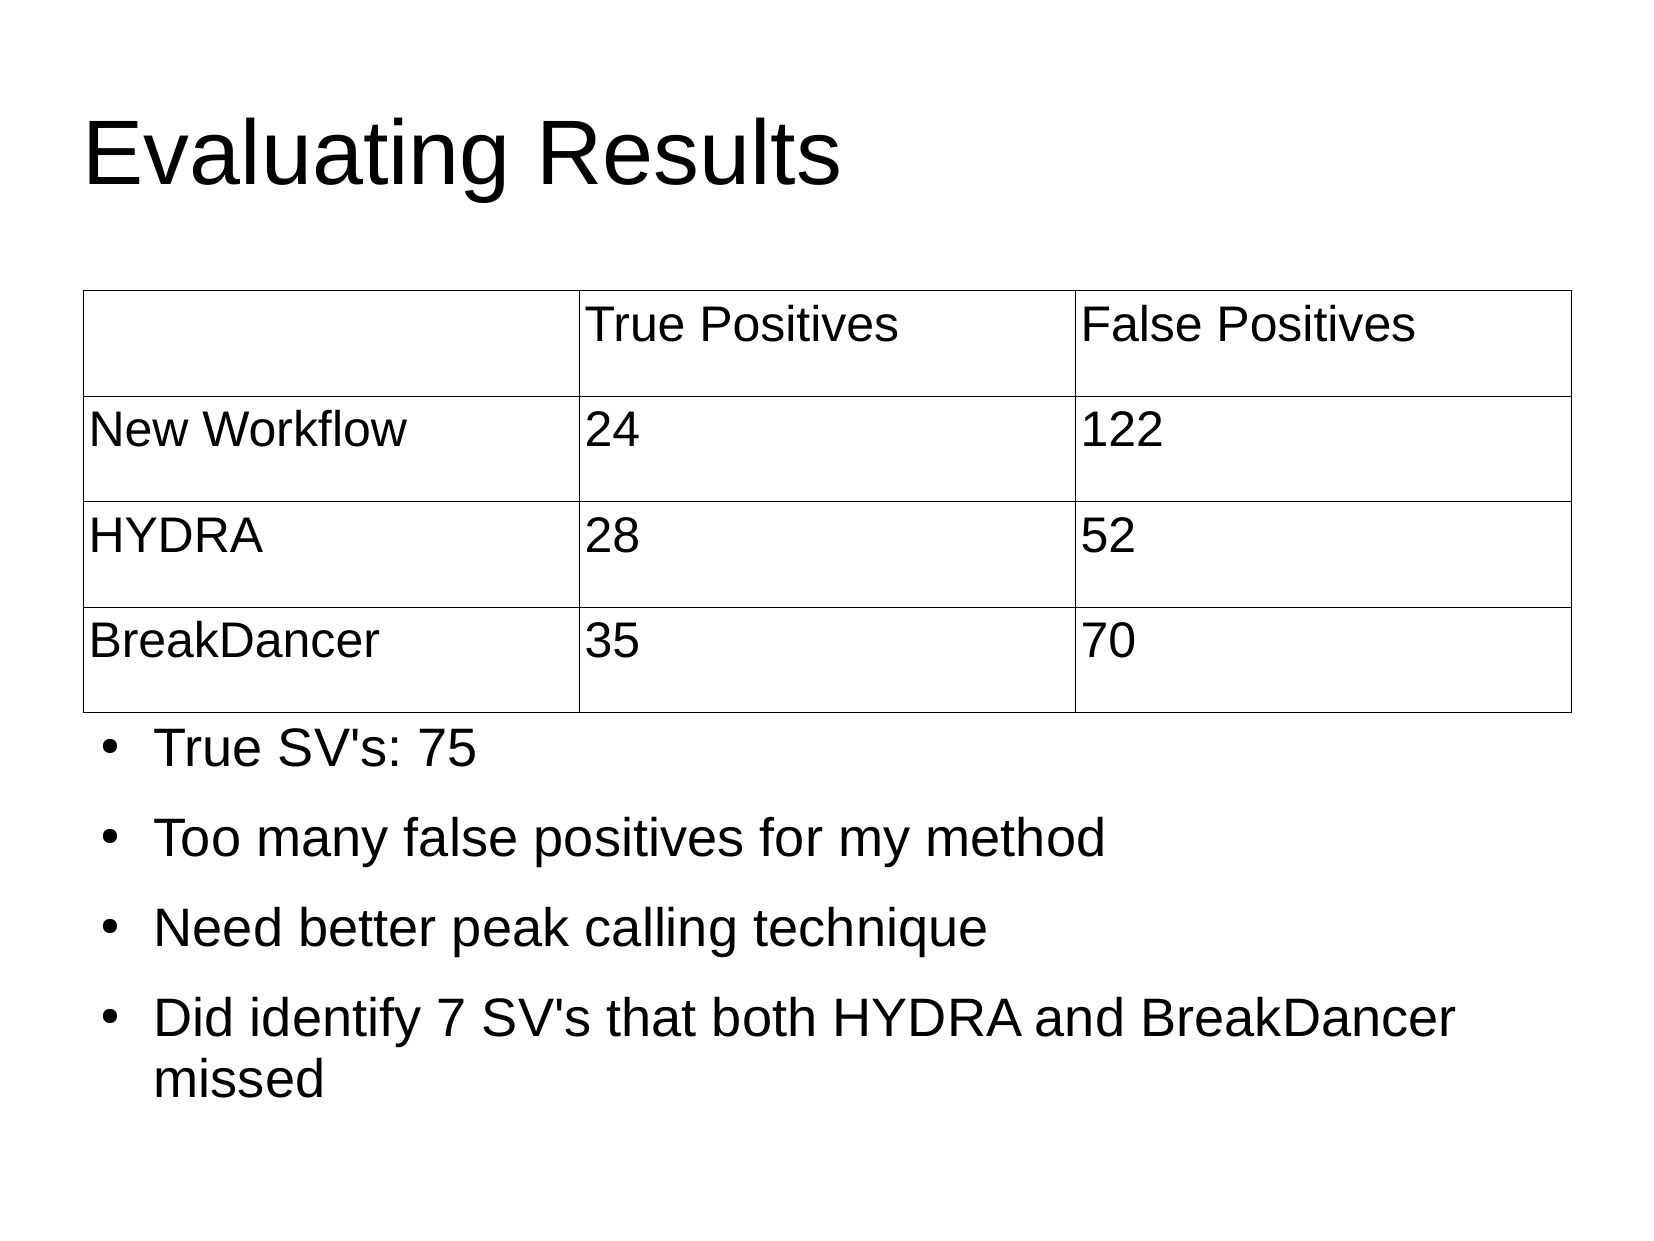

# Evaluating Results
| | True Positives | False Positives |
| --- | --- | --- |
| New Workflow | 24 | 122 |
| HYDRA | 28 | 52 |
| BreakDancer | 35 | 70 |
True SV's: 75
Too many false positives for my method
Need better peak calling technique
Did identify 7 SV's that both HYDRA and BreakDancer missed